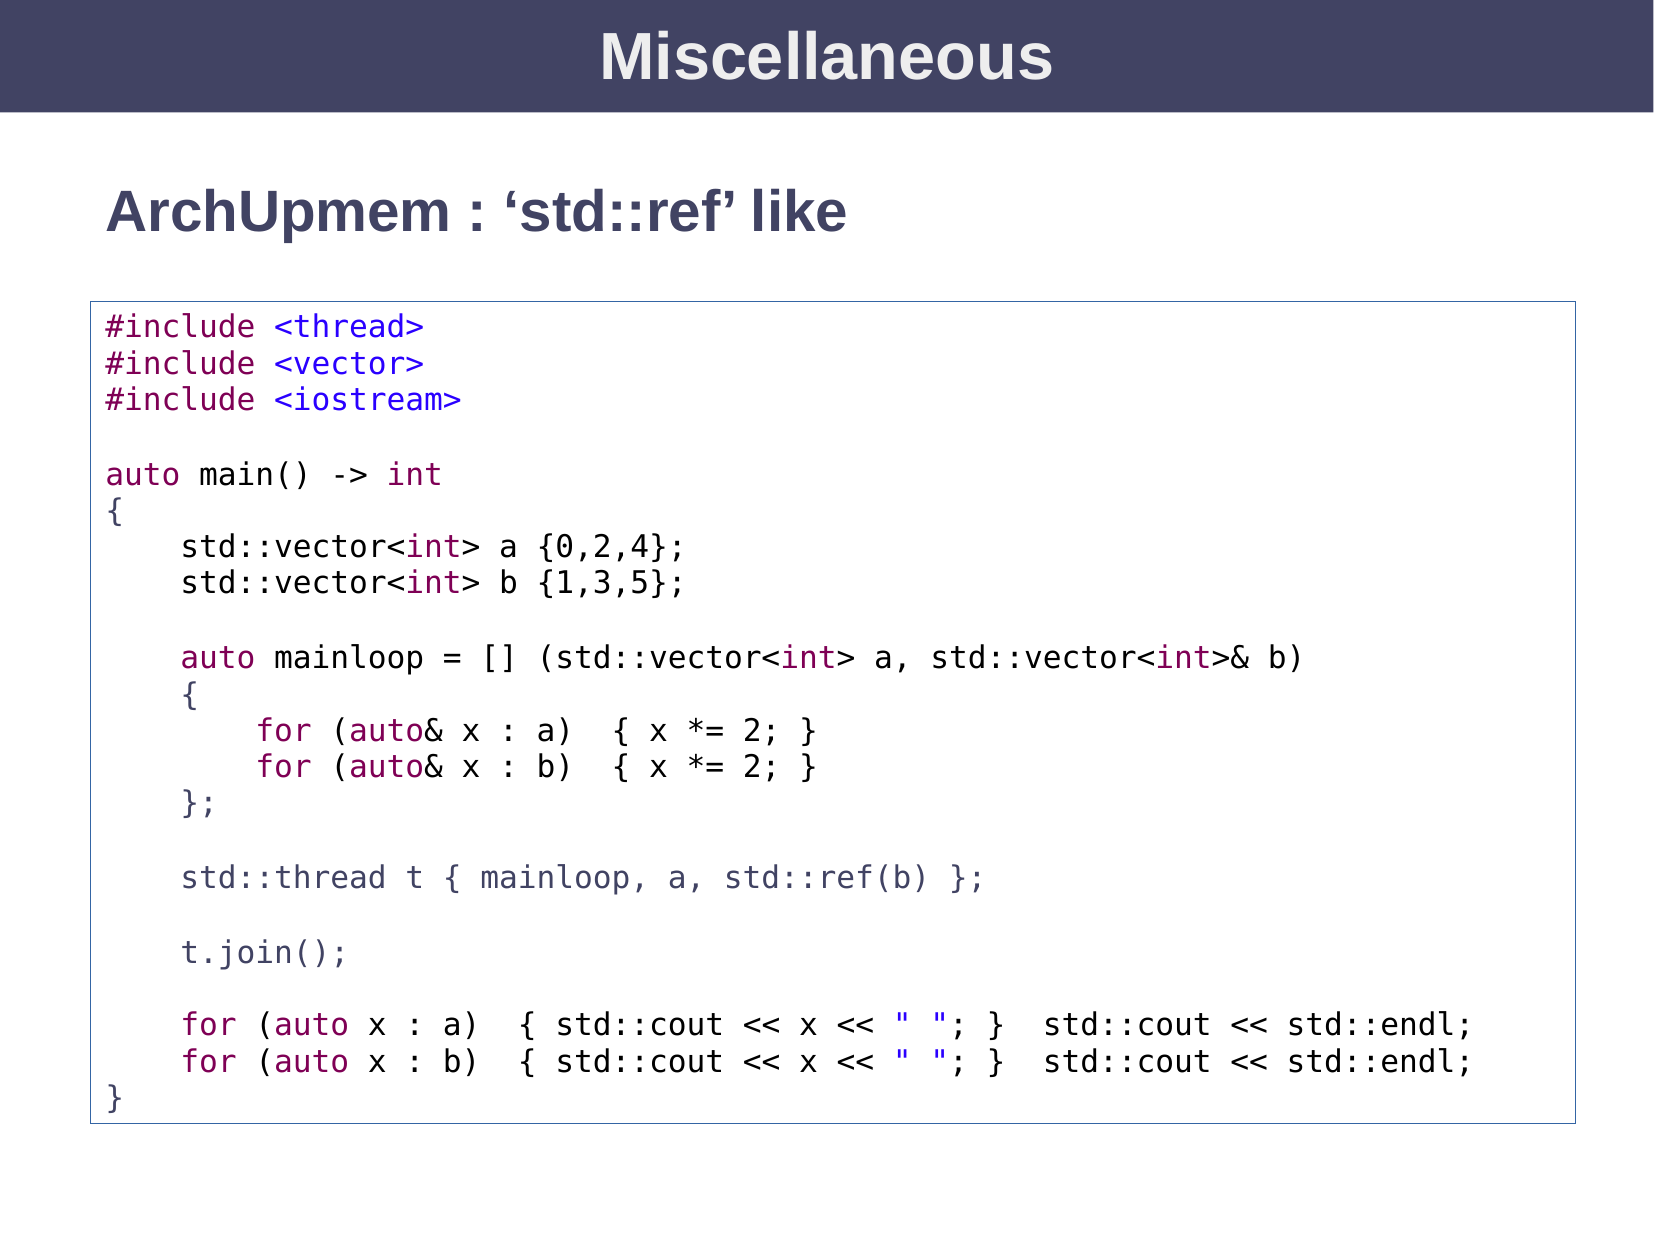

Miscellaneous
ArchUpmem : ‘std::ref’ like
#include <thread>
#include <vector>
#include <iostream>
auto main() -> int
{
 std::vector<int> a {0,2,4};
 std::vector<int> b {1,3,5};
 auto mainloop = [] (std::vector<int> a, std::vector<int>& b)
 {
 for (auto& x : a) { x *= 2; }
 for (auto& x : b) { x *= 2; }
 };
 std::thread t { mainloop, a, std::ref(b) };
 t.join();
 for (auto x : a) { std::cout << x << " "; } std::cout << std::endl;
 for (auto x : b) { std::cout << x << " "; } std::cout << std::endl;
}